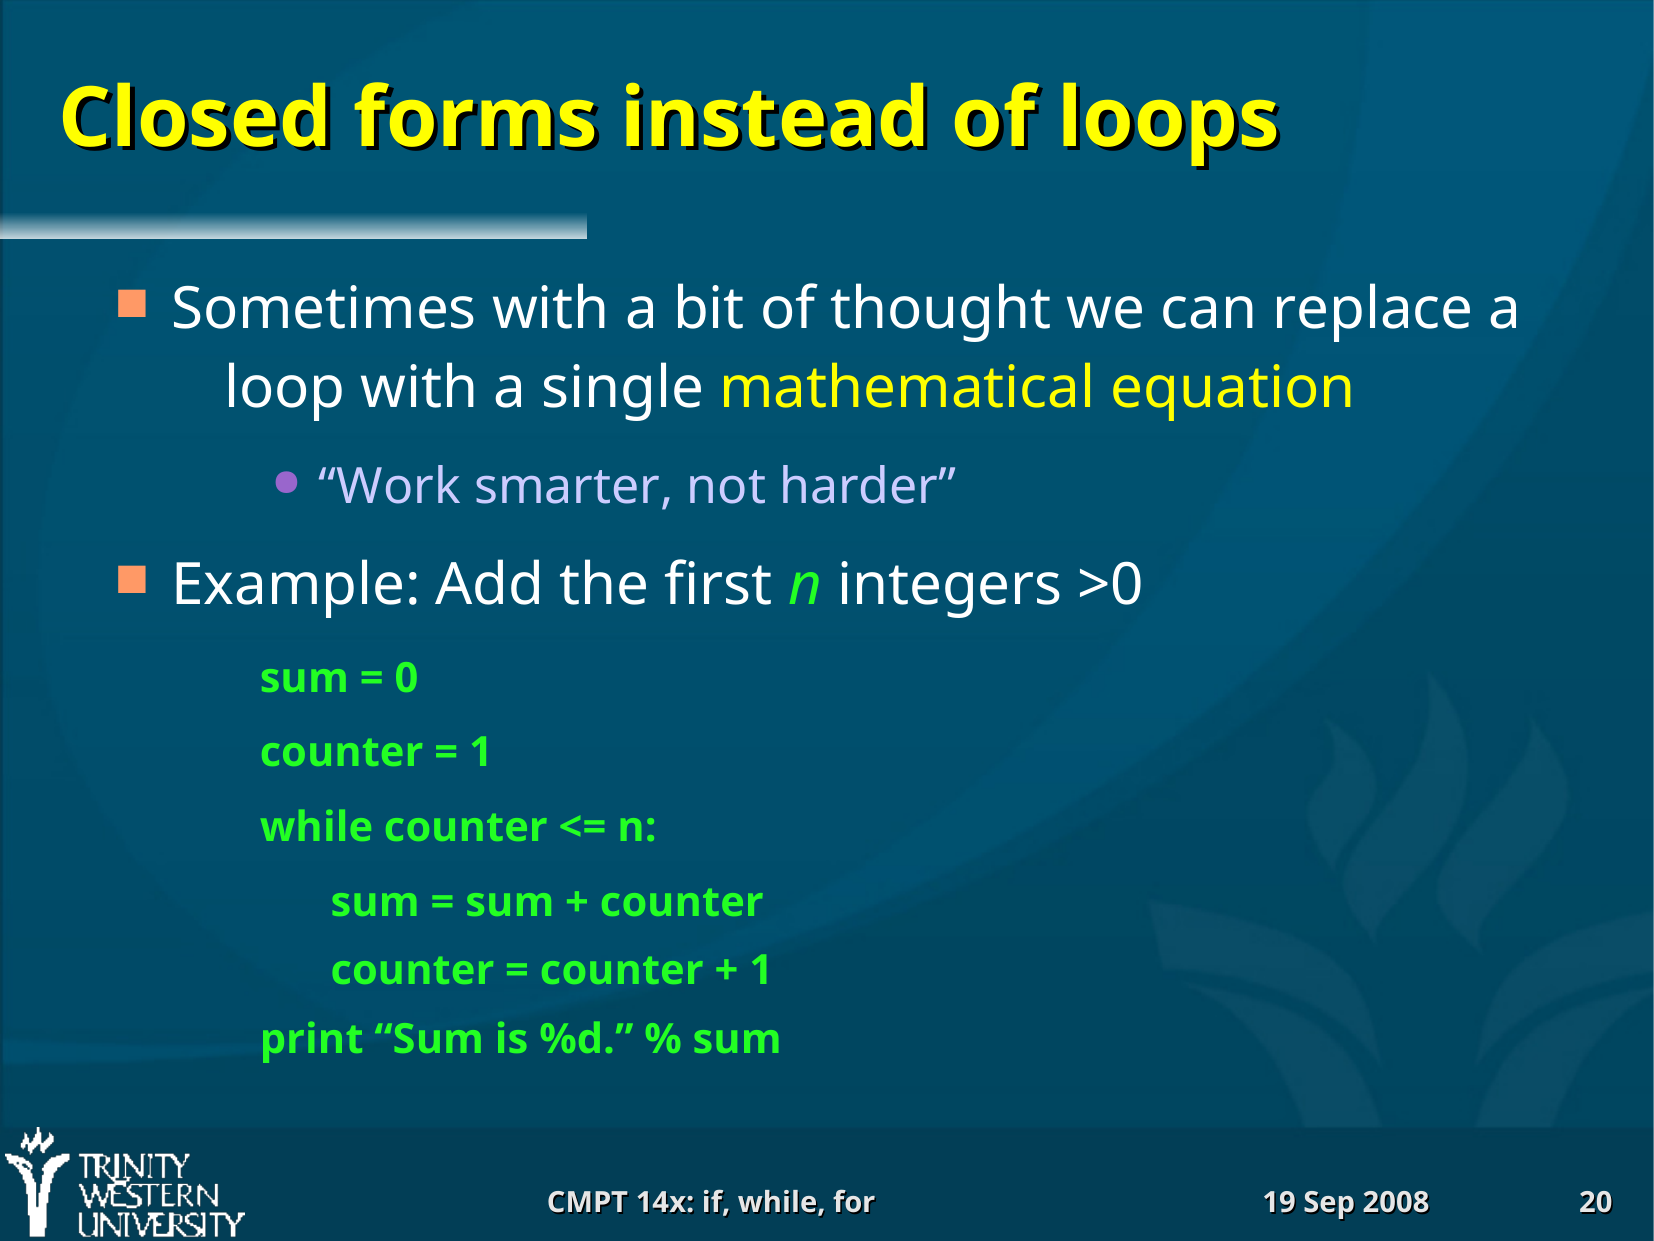

# Closed forms instead of loops
Sometimes with a bit of thought we can replace a loop with a single mathematical equation
“Work smarter, not harder”
Example: Add the first n integers >0
sum = 0
counter = 1
while counter <= n:
sum = sum + counter
counter = counter + 1
print “Sum is %d.” % sum
CMPT 14x: if, while, for
19 Sep 2008
20